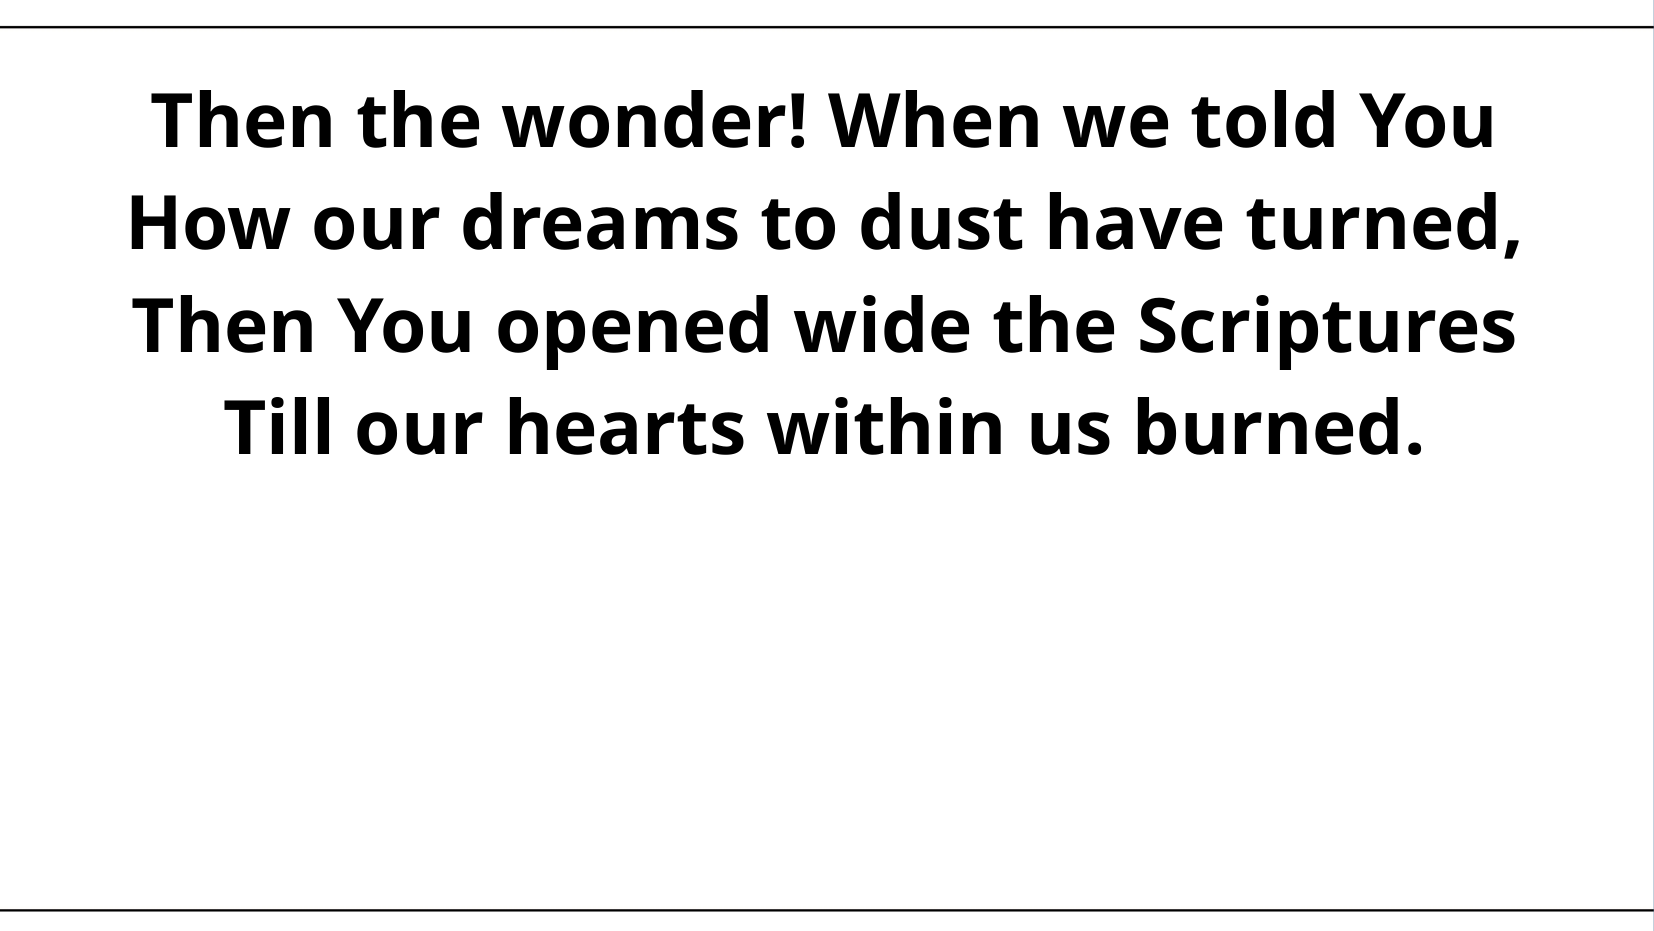

Then the wonder! When we told You
How our dreams to dust have turned,
Then You opened wide the Scriptures
Till our hearts within us burned.